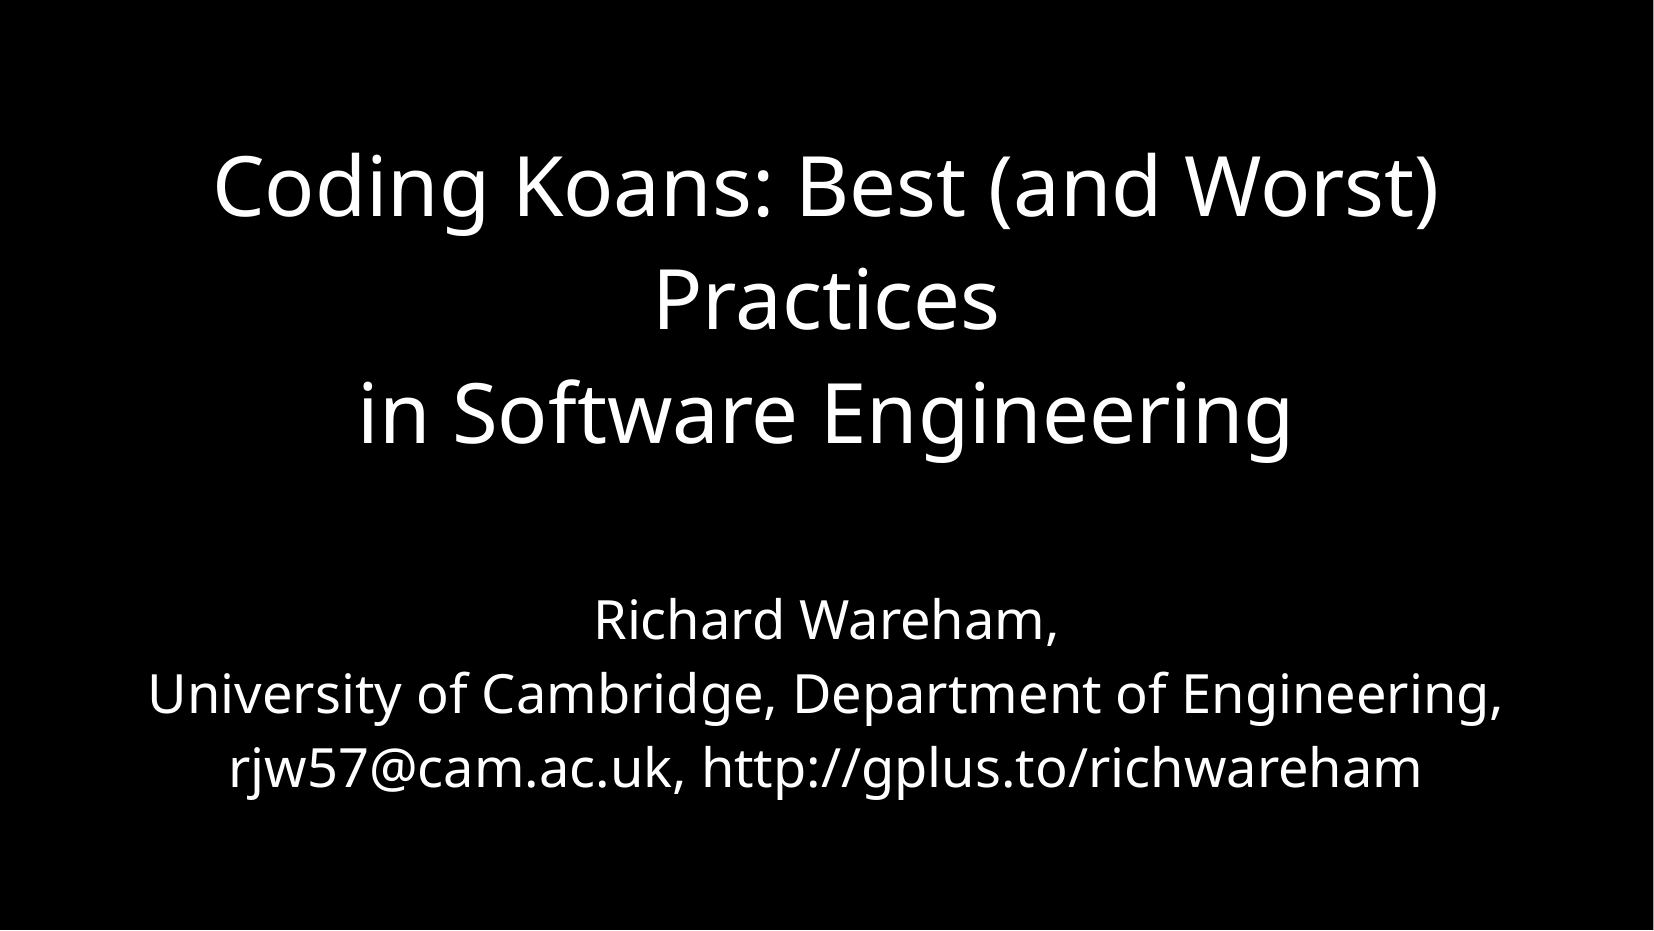

# Coding Koans: Best (and Worst) Practices
in Software Engineering
Richard Wareham,
University of Cambridge, Department of Engineering,
rjw57@cam.ac.uk, http://gplus.to/richwareham